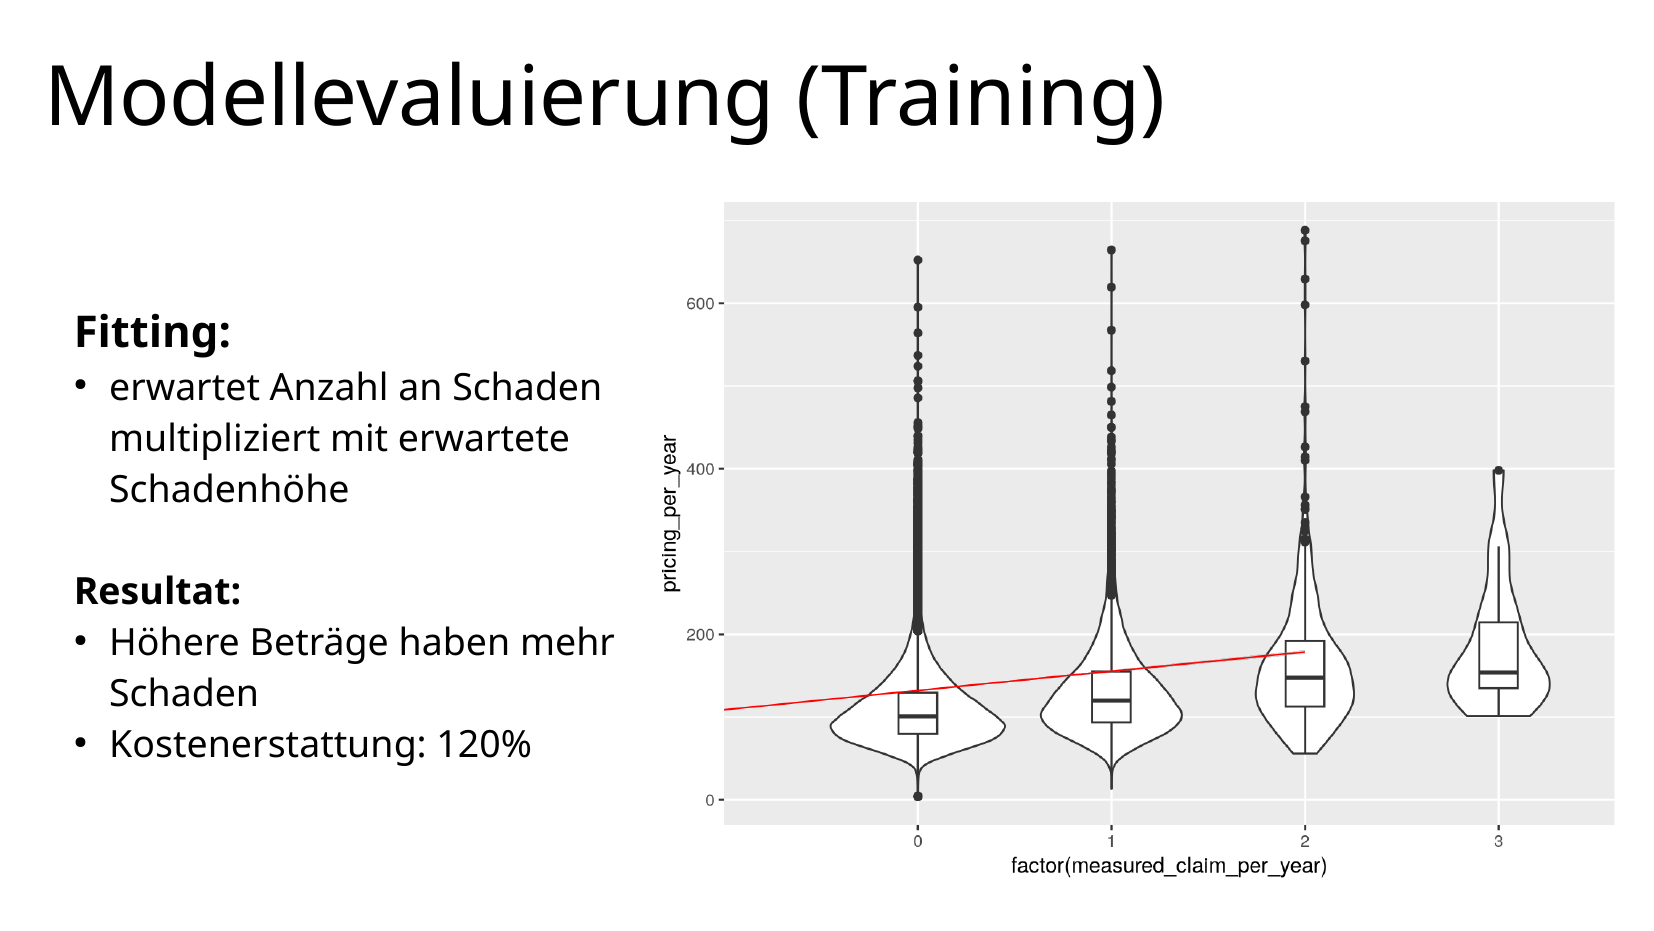

Modellevaluierung (Training)
Fitting:
erwartet Anzahl an Schaden multipliziert mit erwartete Schadenhöhe
Resultat:
Höhere Beträge haben mehr Schaden
Kostenerstattung: 120%